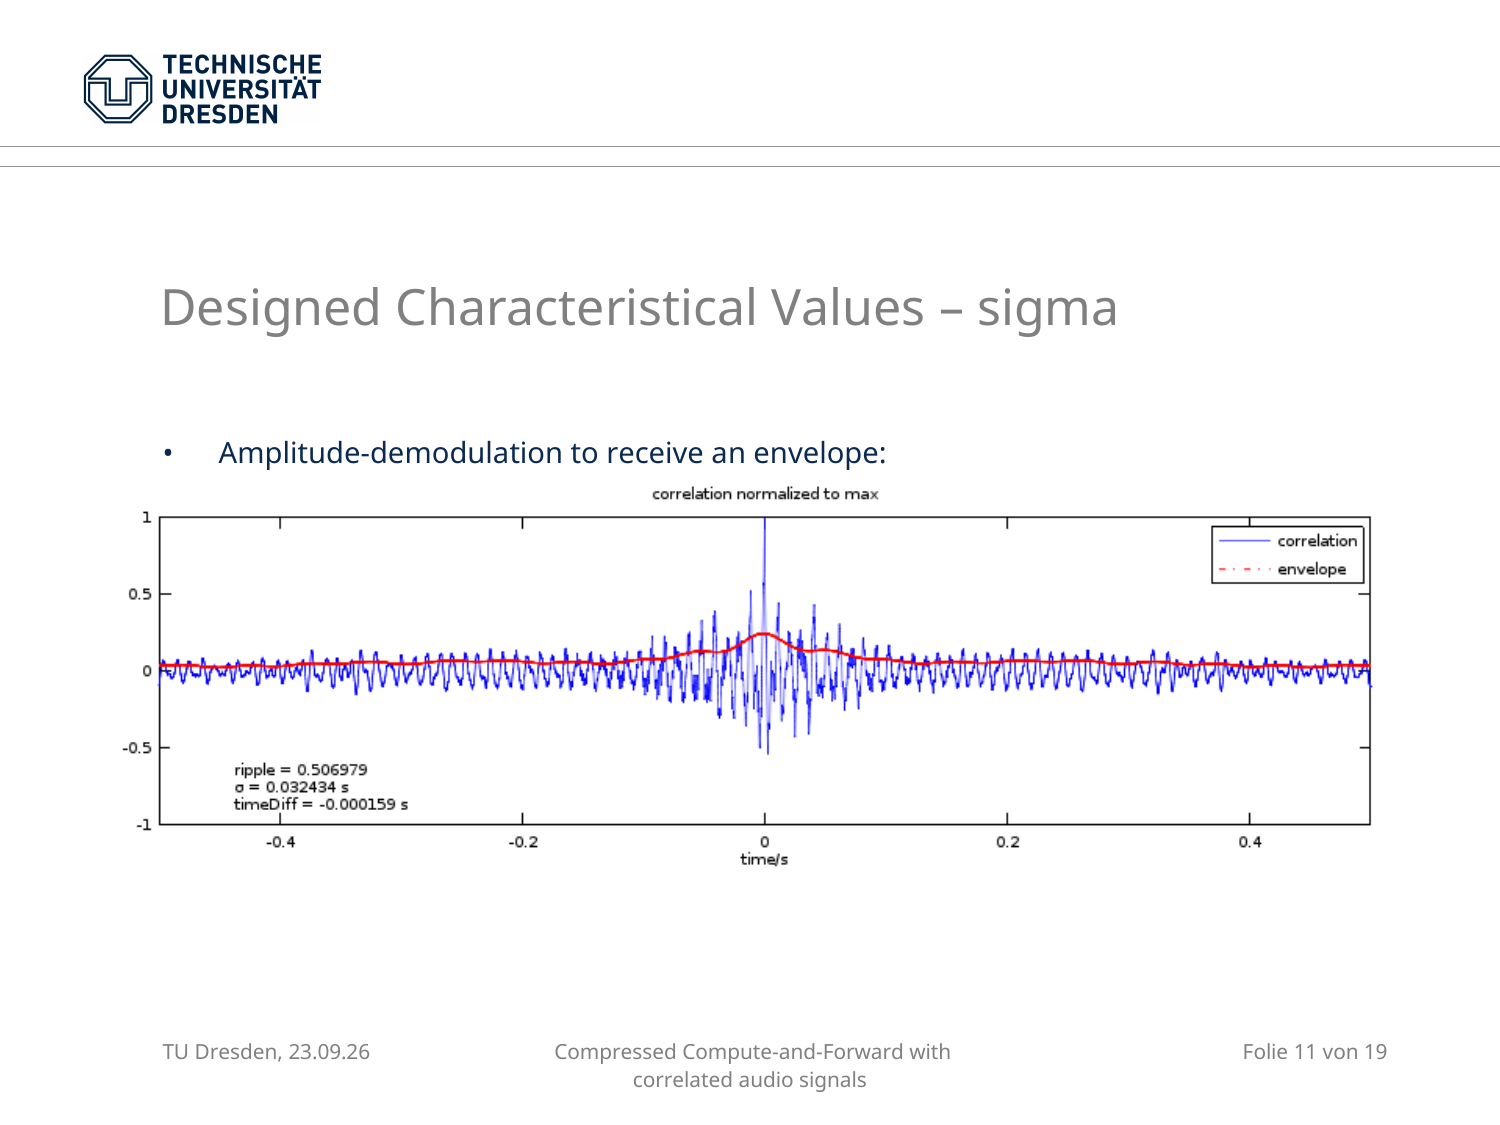

# Designed Characteristical Values – sigma
Amplitude-demodulation to receive an envelope:
11